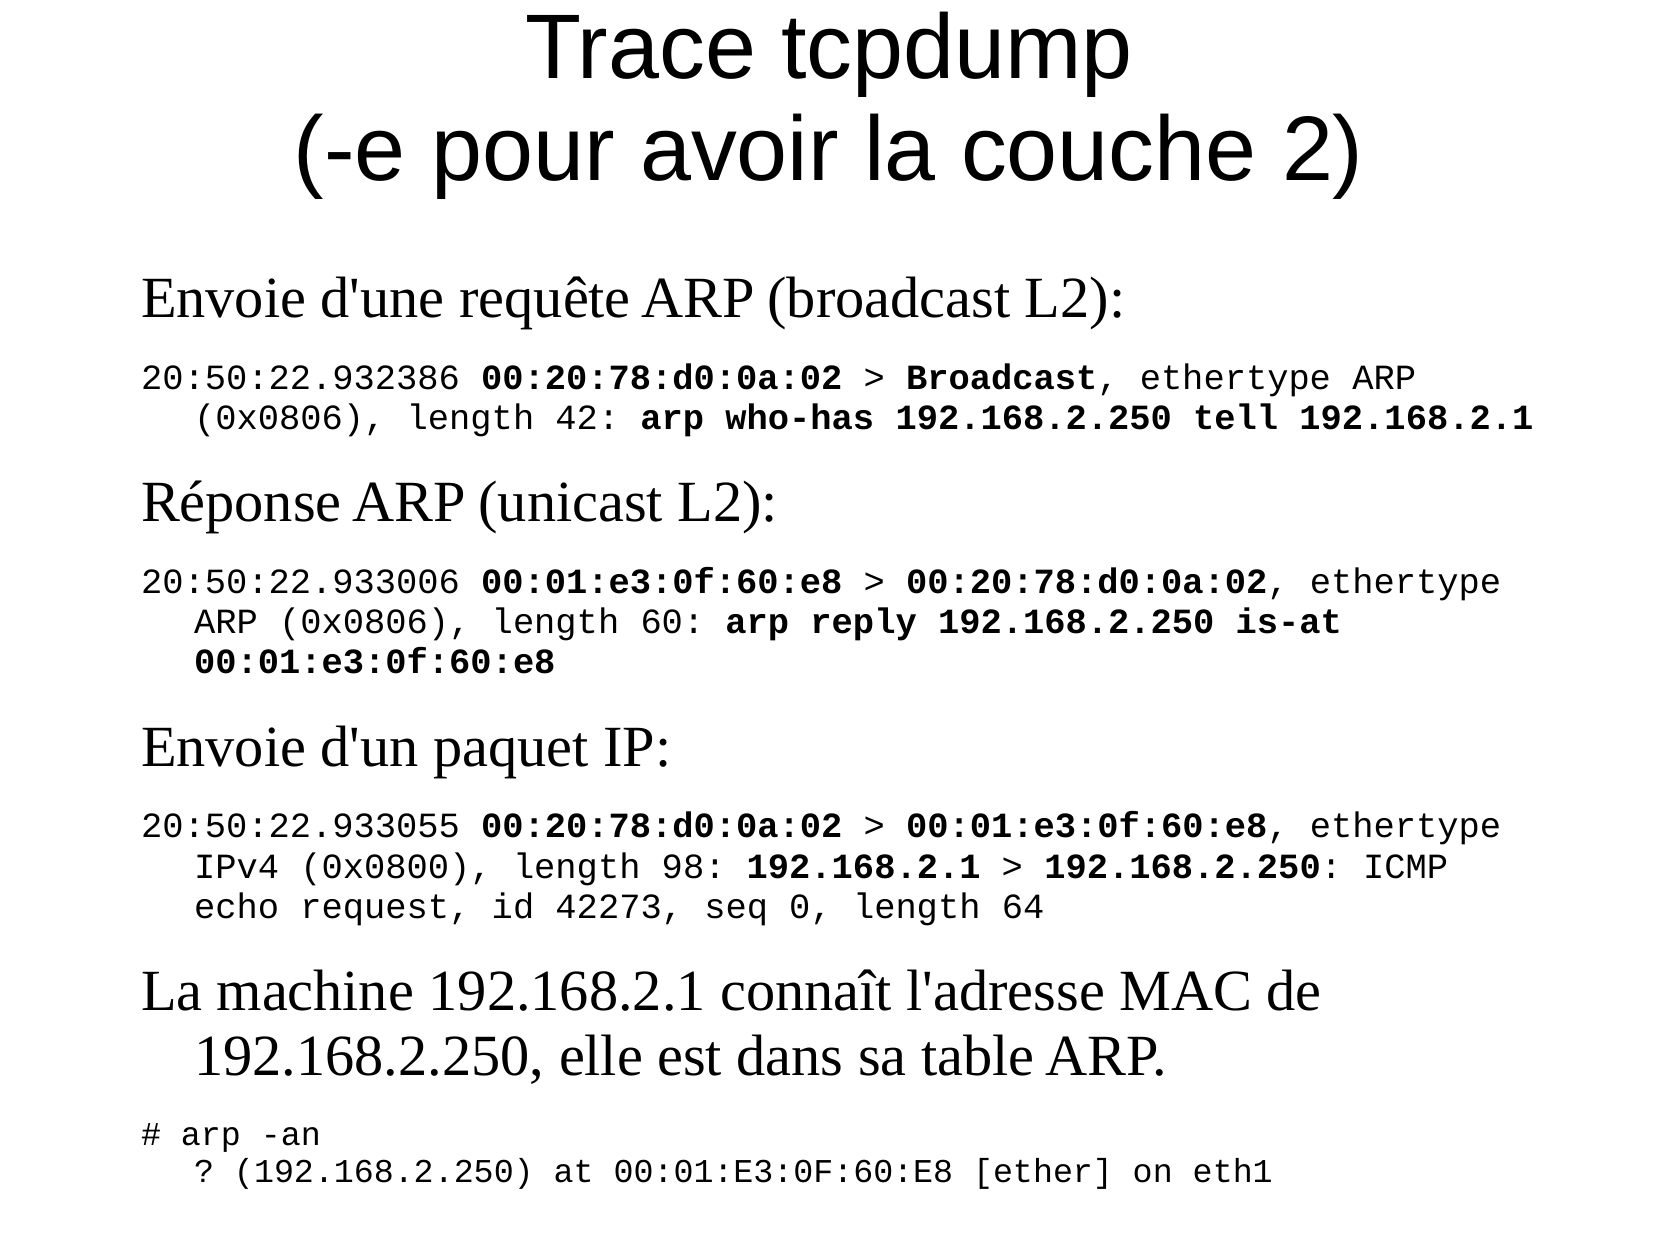

# Trace tcpdump (-e pour avoir la couche 2)
Envoie d'une requête ARP (broadcast L2):
20:50:22.932386 00:20:78:d0:0a:02 > Broadcast, ethertype ARP (0x0806), length 42: arp who-has 192.168.2.250 tell 192.168.2.1
Réponse ARP (unicast L2):
20:50:22.933006 00:01:e3:0f:60:e8 > 00:20:78:d0:0a:02, ethertype ARP (0x0806), length 60: arp reply 192.168.2.250 is-at 00:01:e3:0f:60:e8
Envoie d'un paquet IP:
20:50:22.933055 00:20:78:d0:0a:02 > 00:01:e3:0f:60:e8, ethertype IPv4 (0x0800), length 98: 192.168.2.1 > 192.168.2.250: ICMP echo request, id 42273, seq 0, length 64
La machine 192.168.2.1 connaît l'adresse MAC de 192.168.2.250, elle est dans sa table ARP.
# arp -an ? (192.168.2.250) at 00:01:E3:0F:60:E8 [ether] on eth1